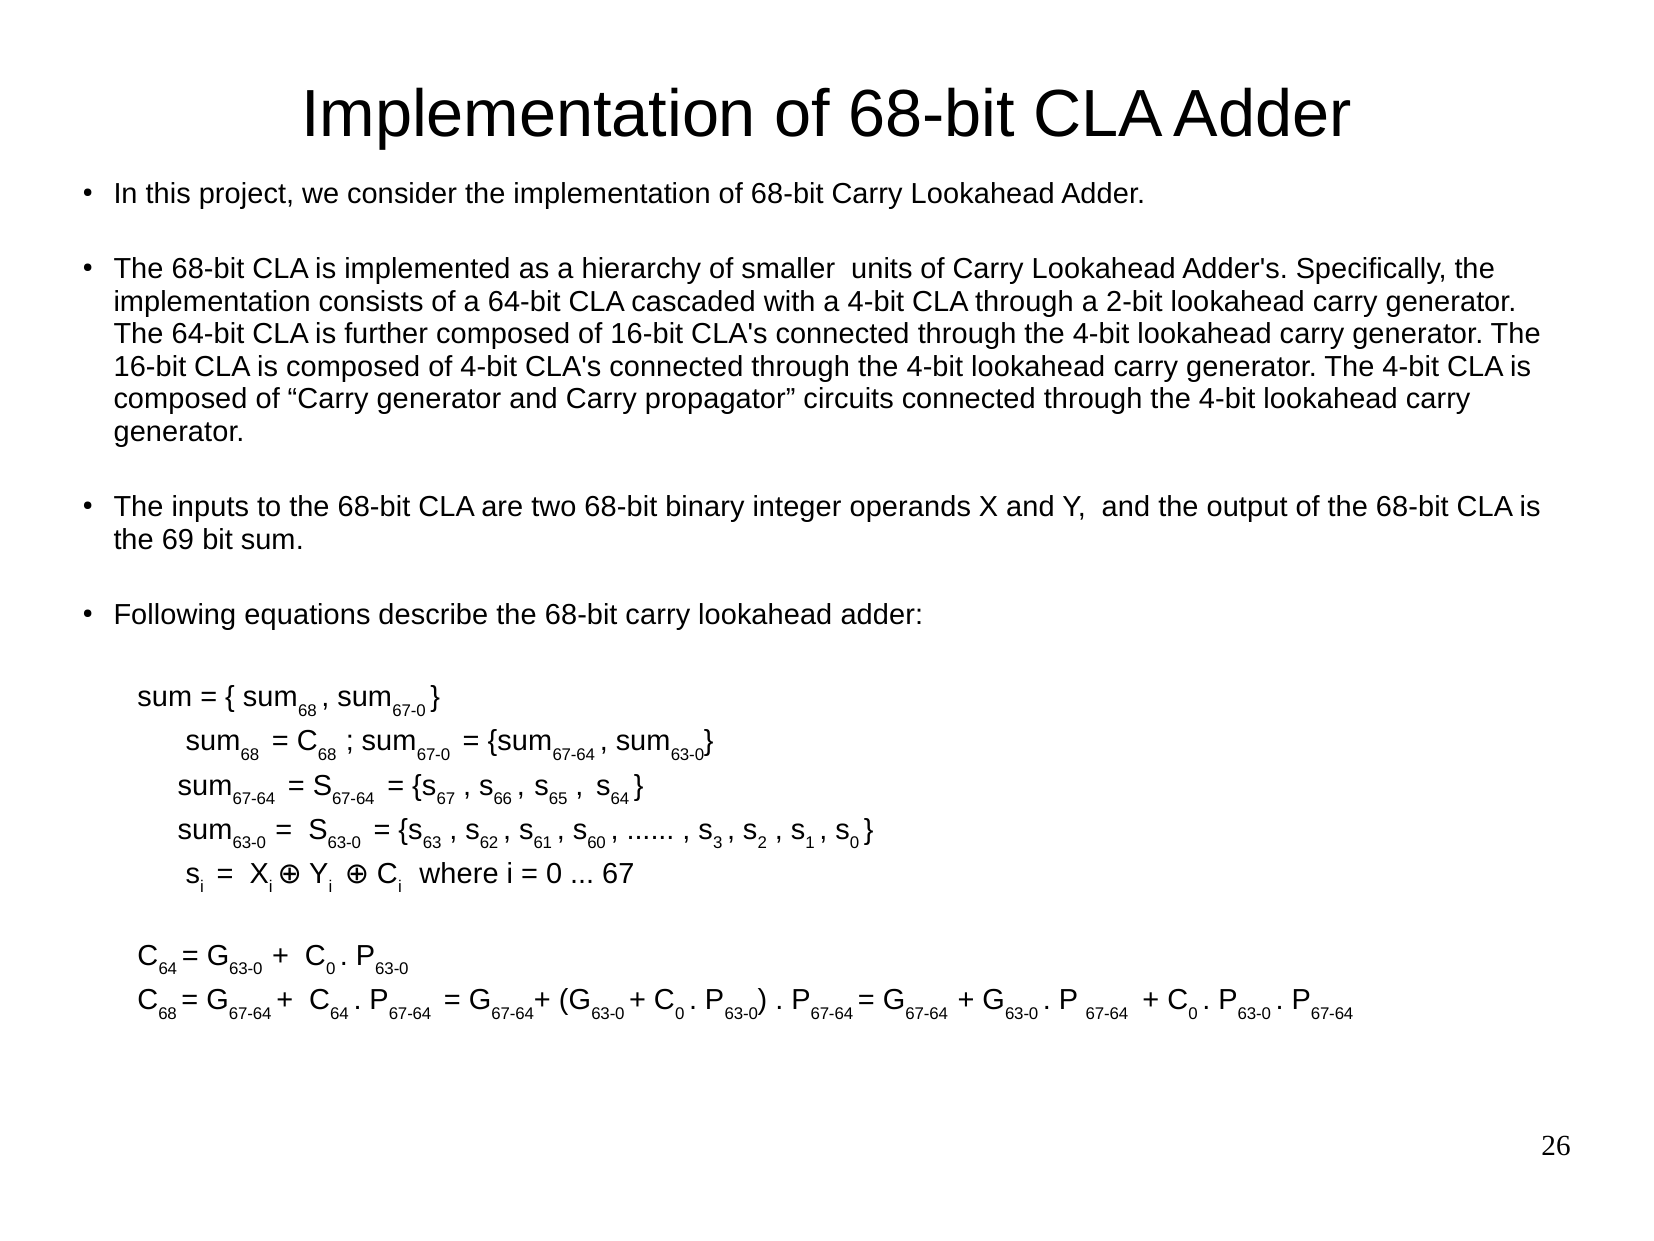

# Implementation of 68-bit CLA Adder
In this project, we consider the implementation of 68-bit Carry Lookahead Adder.
The 68-bit CLA is implemented as a hierarchy of smaller units of Carry Lookahead Adder's. Specifically, the implementation consists of a 64-bit CLA cascaded with a 4-bit CLA through a 2-bit lookahead carry generator. The 64-bit CLA is further composed of 16-bit CLA's connected through the 4-bit lookahead carry generator. The 16-bit CLA is composed of 4-bit CLA's connected through the 4-bit lookahead carry generator. The 4-bit CLA is composed of “Carry generator and Carry propagator” circuits connected through the 4-bit lookahead carry generator.
The inputs to the 68-bit CLA are two 68-bit binary integer operands X and Y, and the output of the 68-bit CLA is the 69 bit sum.
Following equations describe the 68-bit carry lookahead adder:
 sum = { sum68 , sum67-0 }
 	 sum68 = C68 ; sum67-0 = {sum67-64 , sum63-0}
 		sum67-64 = S67-64 = {s67 , s66 , s65 , s64 }
 		sum63-0 = S63-0 = {s63 , s62 , s61 , s60 , ...... , s3 , s2 , s1 , s0 }
 			 si = Xi ⊕ Yi ⊕ Ci where i = 0 ... 67
 C64 = G63-0 + C0 . P63-0
 C68 = G67-64 + C64 . P67-64 = G67-64+ (G63-0 + C0 . P63-0) . P67-64 = G67-64 + G63-0 . P 67-64 + C0 . P63-0 . P67-64
26